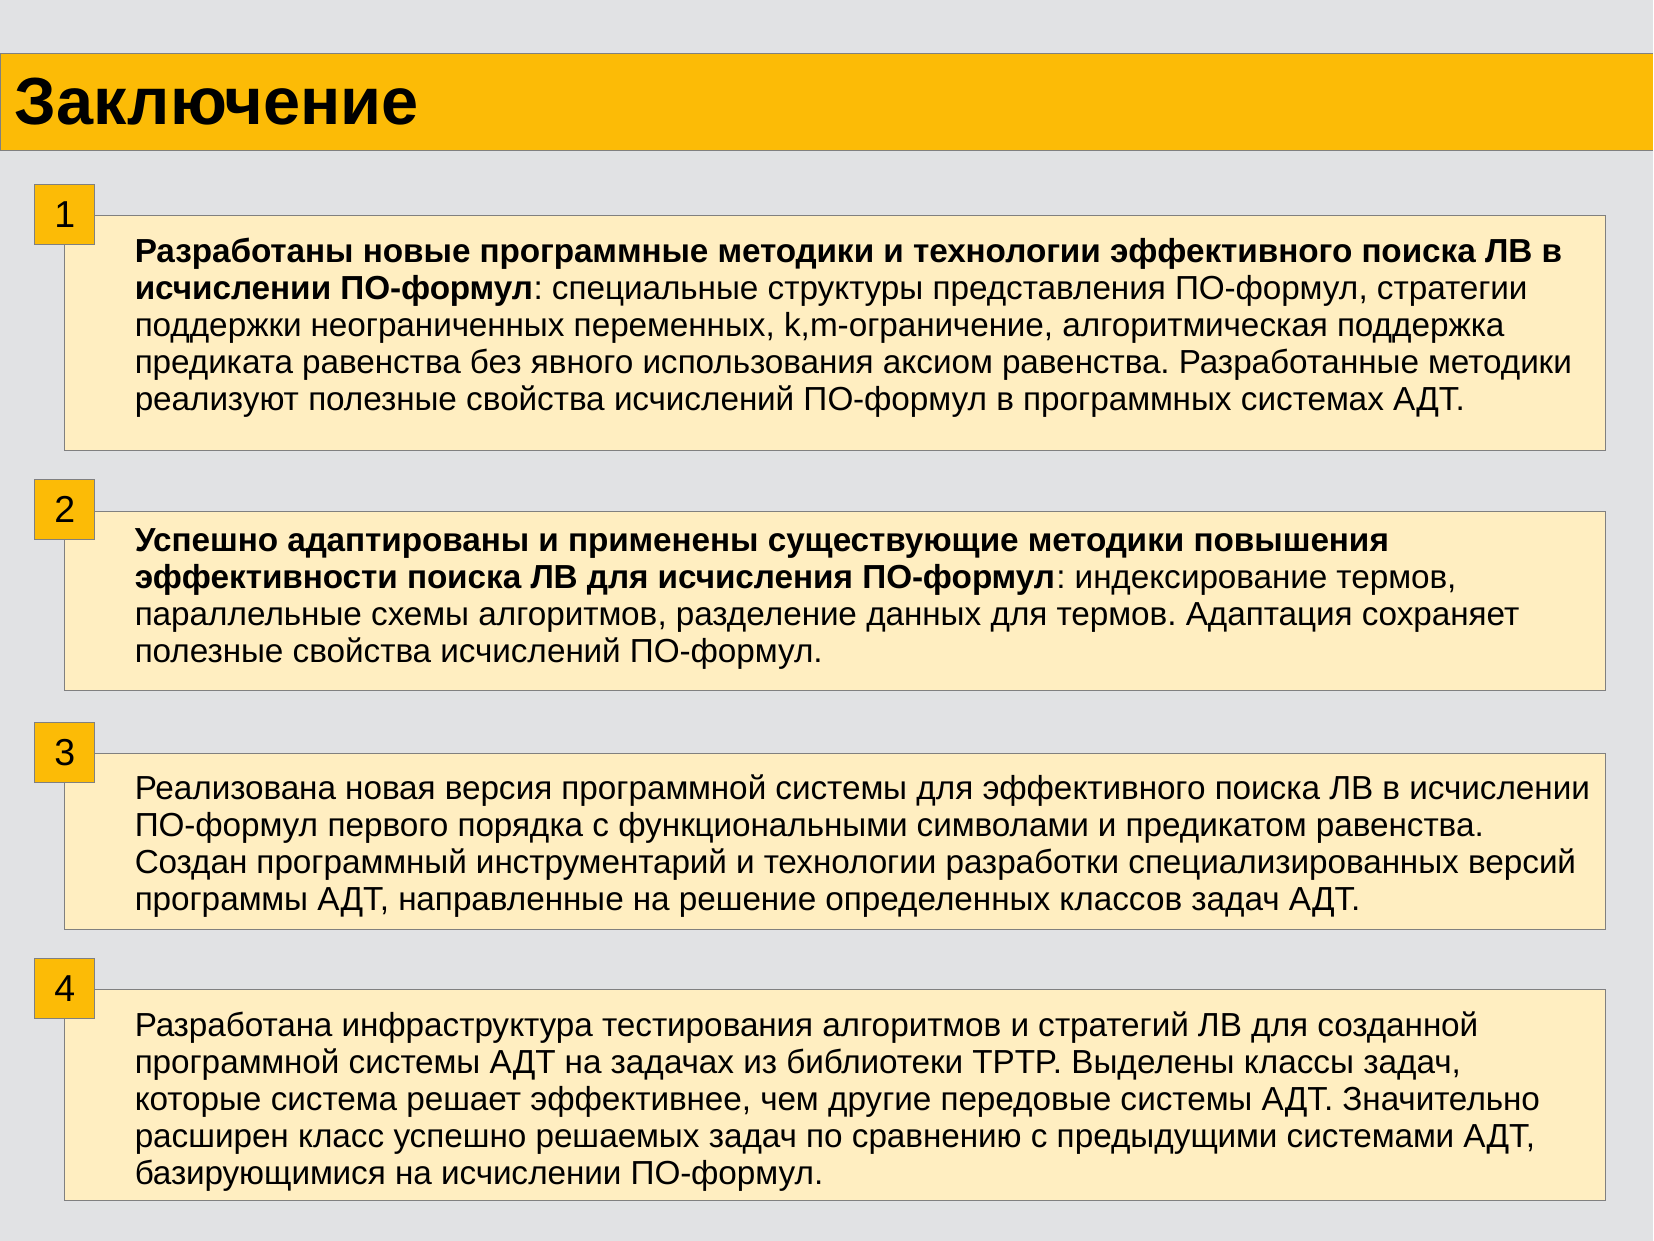

Заключение
1
Разработаны новые программные методики и технологии эффективного поиска ЛВ в исчислении ПО-формул: специальные структуры представления ПО-формул, стратегии поддержки неограниченных переменных, k,m-ограничение, алгоритмическая поддержка предиката равенства без явного использования аксиом равенства. Разработанные методики реализуют полезные свойства исчислений ПО-формул в программных системах АДТ.
2
Успешно адаптированы и применены существующие методики повышения эффективности поиска ЛВ для исчисления ПО-формул: индексирование термов, параллельные схемы алгоритмов, разделение данных для термов. Адаптация сохраняет полезные свойства исчислений ПО-формул.
3
Реализована новая версия программной системы для эффективного поиска ЛВ в исчислении ПО-формул первого порядка с функциональными символами и предикатом равенства. Создан программный инструментарий и технологии разработки специализированных версий программы АДТ, направленные на решение определенных классов задач АДТ.
4
Разработана инфраструктура тестирования алгоритмов и стратегий ЛВ для созданной программной системы АДТ на задачах из библиотеки TPTP. Выделены классы задач, которые система решает эффективнее, чем другие передовые системы АДТ. Значительно расширен класс успешно решаемых задач по сравнению с предыдущими системами АДТ, базирующимися на исчислении ПО-формул.